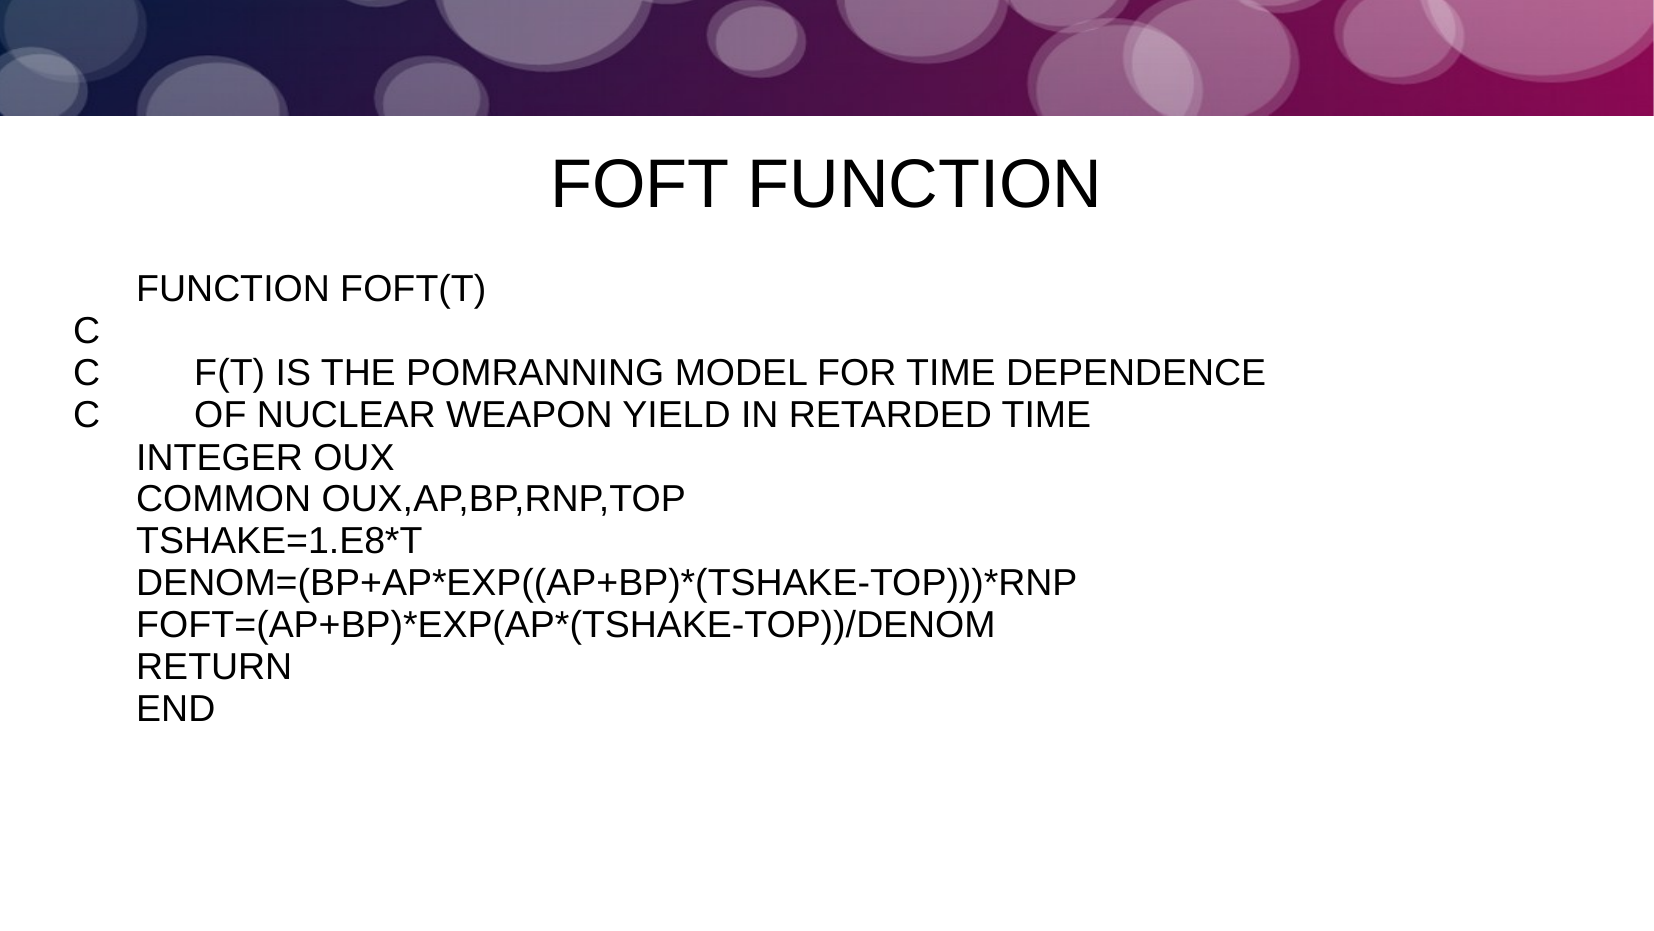

# FOFT FUNCTION
 FUNCTION FOFT(T)
C
C F(T) IS THE POMRANNING MODEL FOR TIME DEPENDENCE
C OF NUCLEAR WEAPON YIELD IN RETARDED TIME
 INTEGER OUX
 COMMON OUX,AP,BP,RNP,TOP
 TSHAKE=1.E8*T
 DENOM=(BP+AP*EXP((AP+BP)*(TSHAKE-TOP)))*RNP
 FOFT=(AP+BP)*EXP(AP*(TSHAKE-TOP))/DENOM
 RETURN
 END